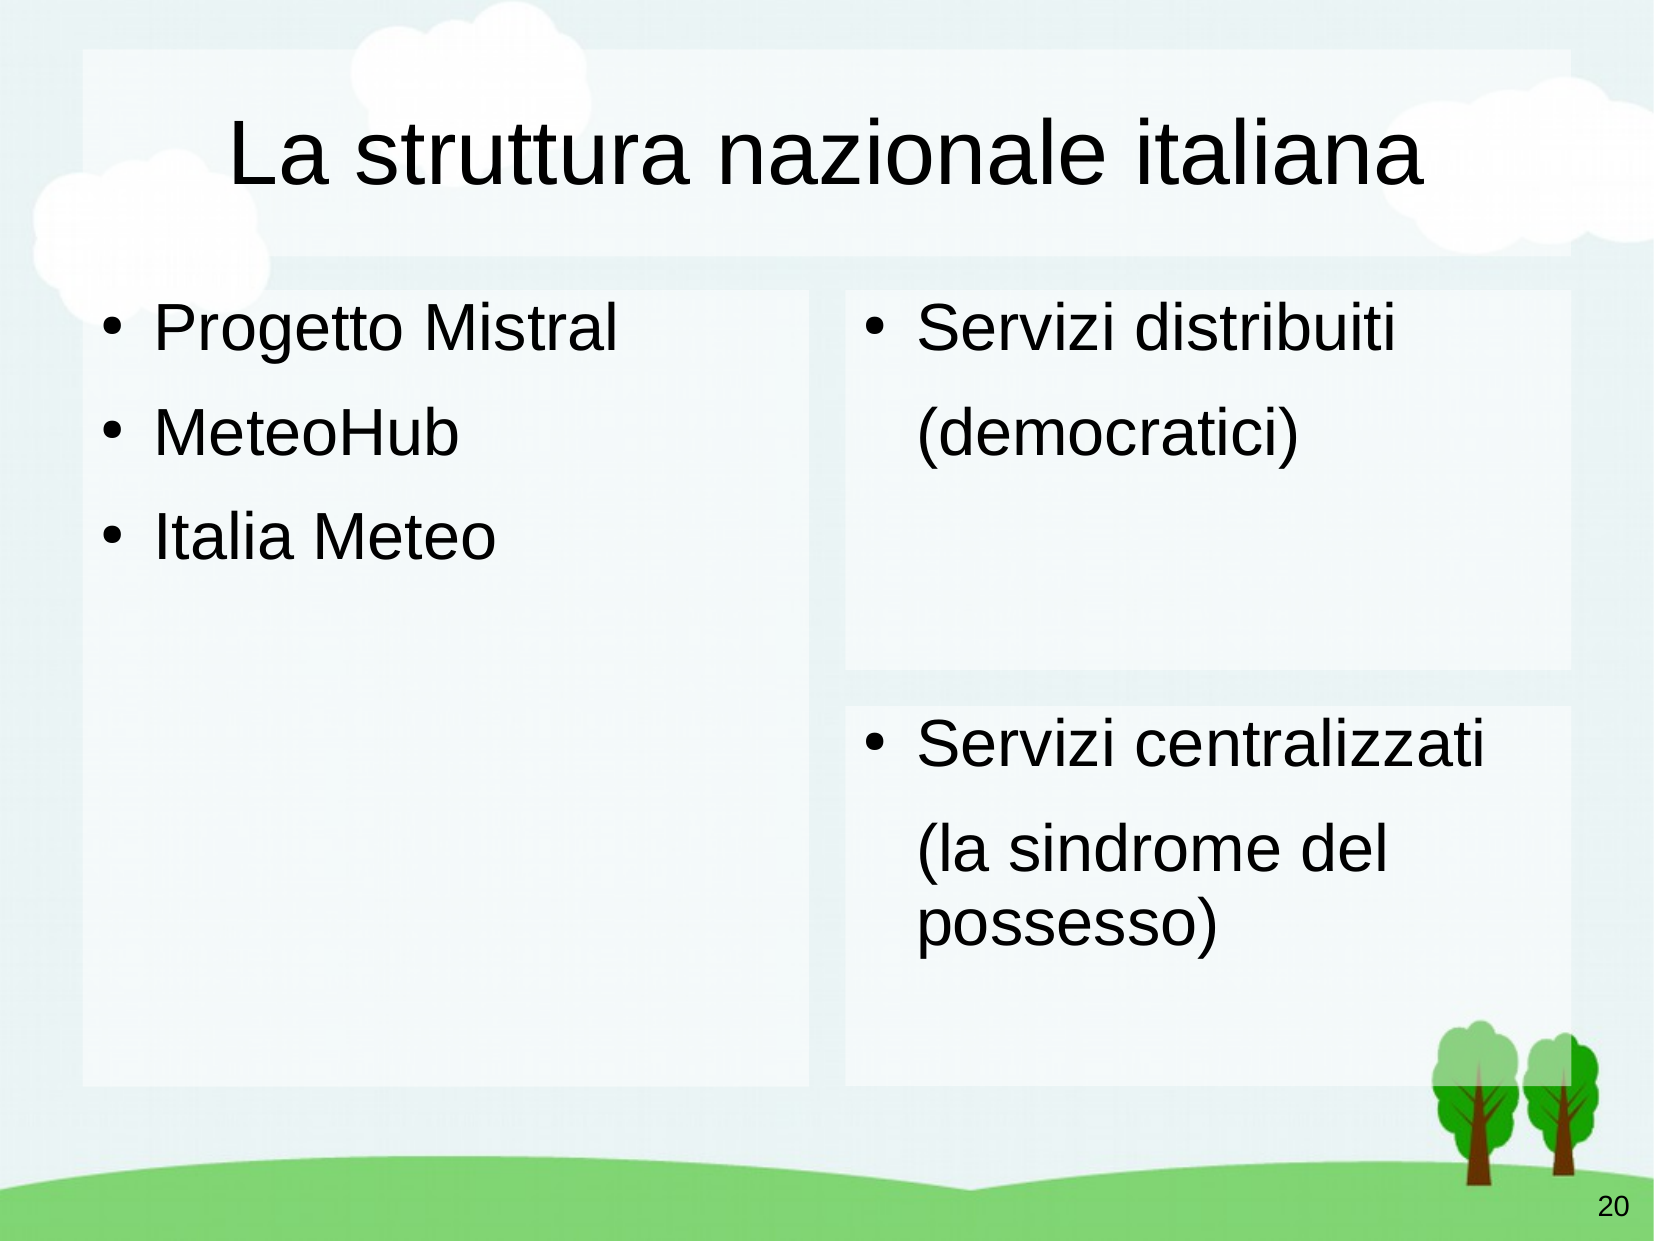

# La struttura nazionale italiana
Progetto Mistral
MeteoHub
Italia Meteo
Servizi distribuiti
(democratici)
Servizi centralizzati
(la sindrome del possesso)
20